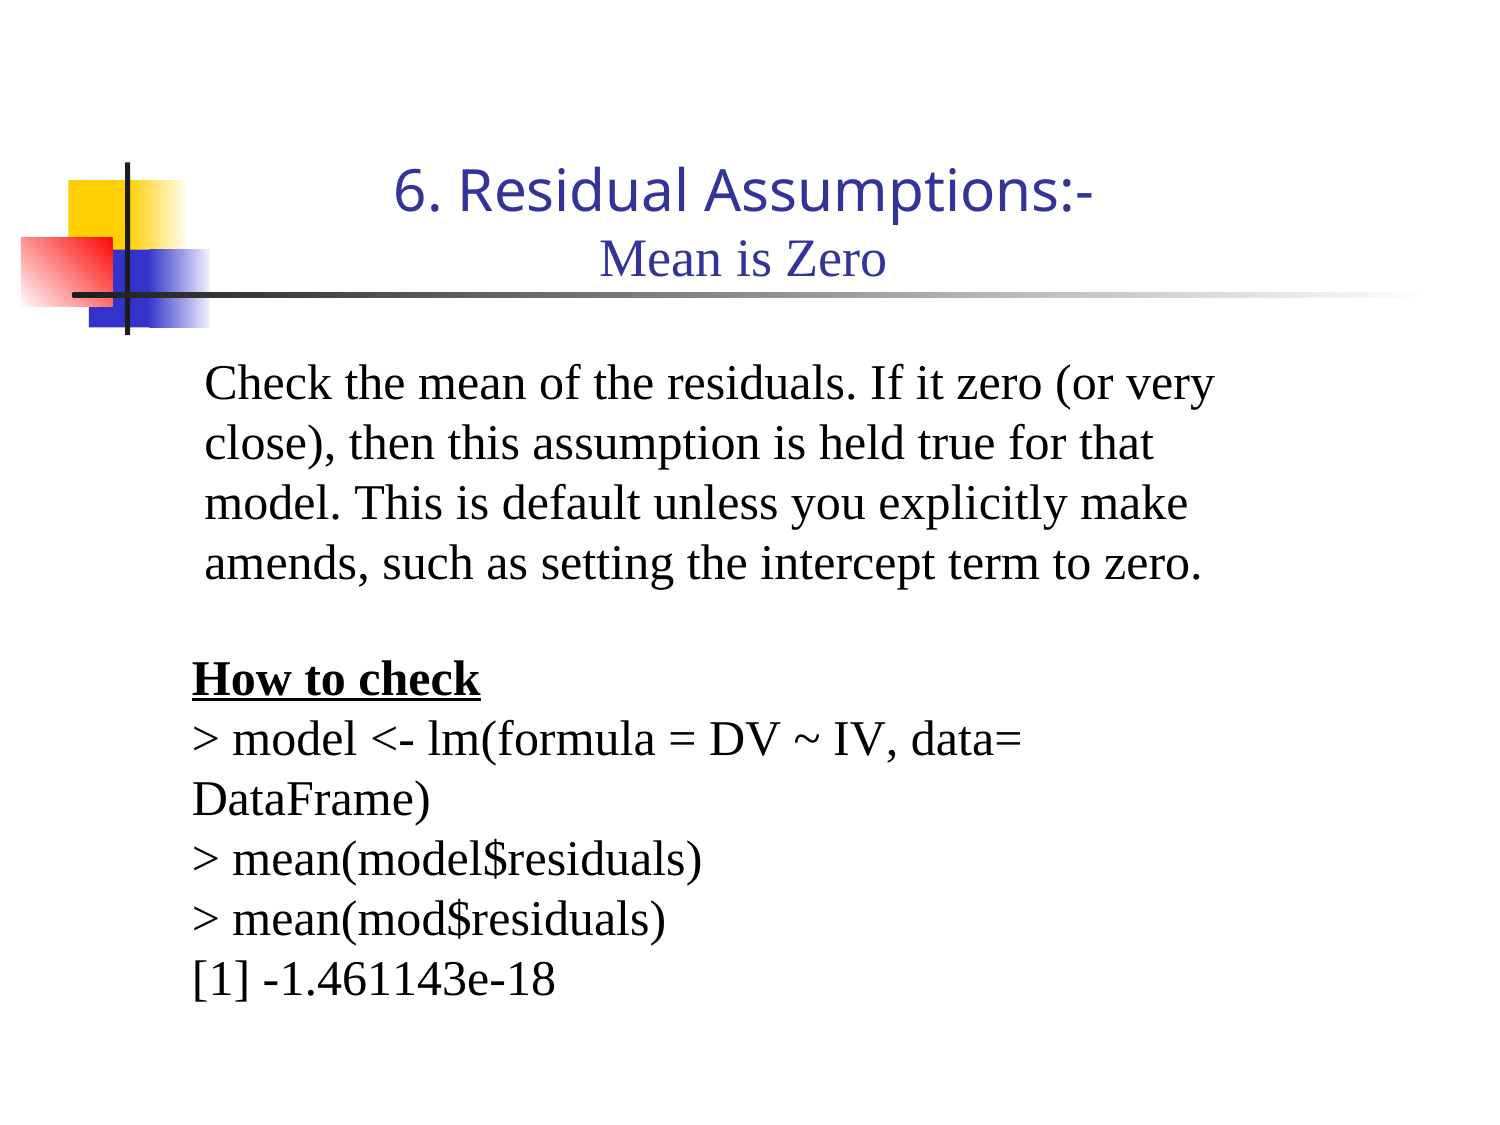

# 6. Residual Assumptions:- Mean is Zero
 Check the mean of the residuals. If it zero (or very close), then this assumption is held true for that model. This is default unless you explicitly make amends, such as setting the intercept term to zero.
How to check
> model <- lm(formula = DV ~ IV, data= DataFrame)
> mean(model$residuals)
> mean(mod$residuals)
[1] -1.461143e-18